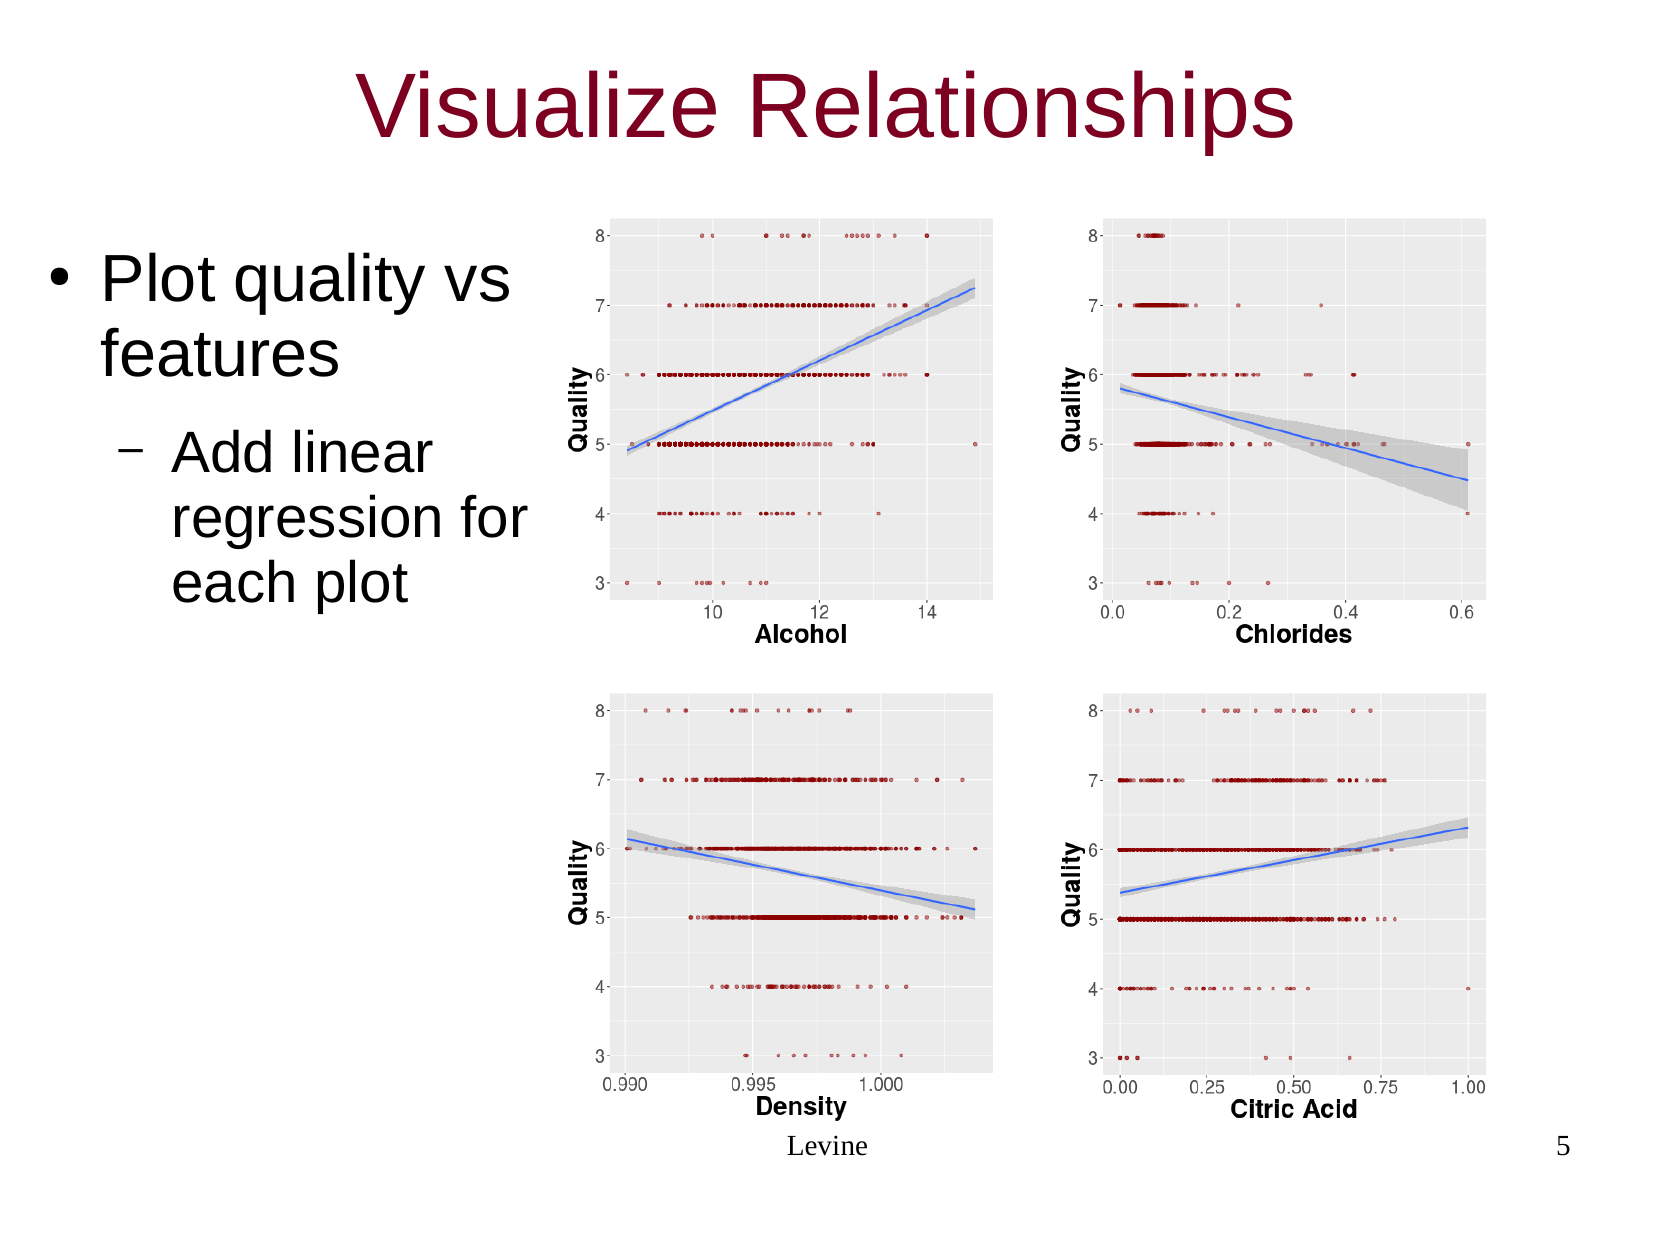

# Visualize Relationships
Plot quality vs features
Add linear regression for each plot
Levine
5